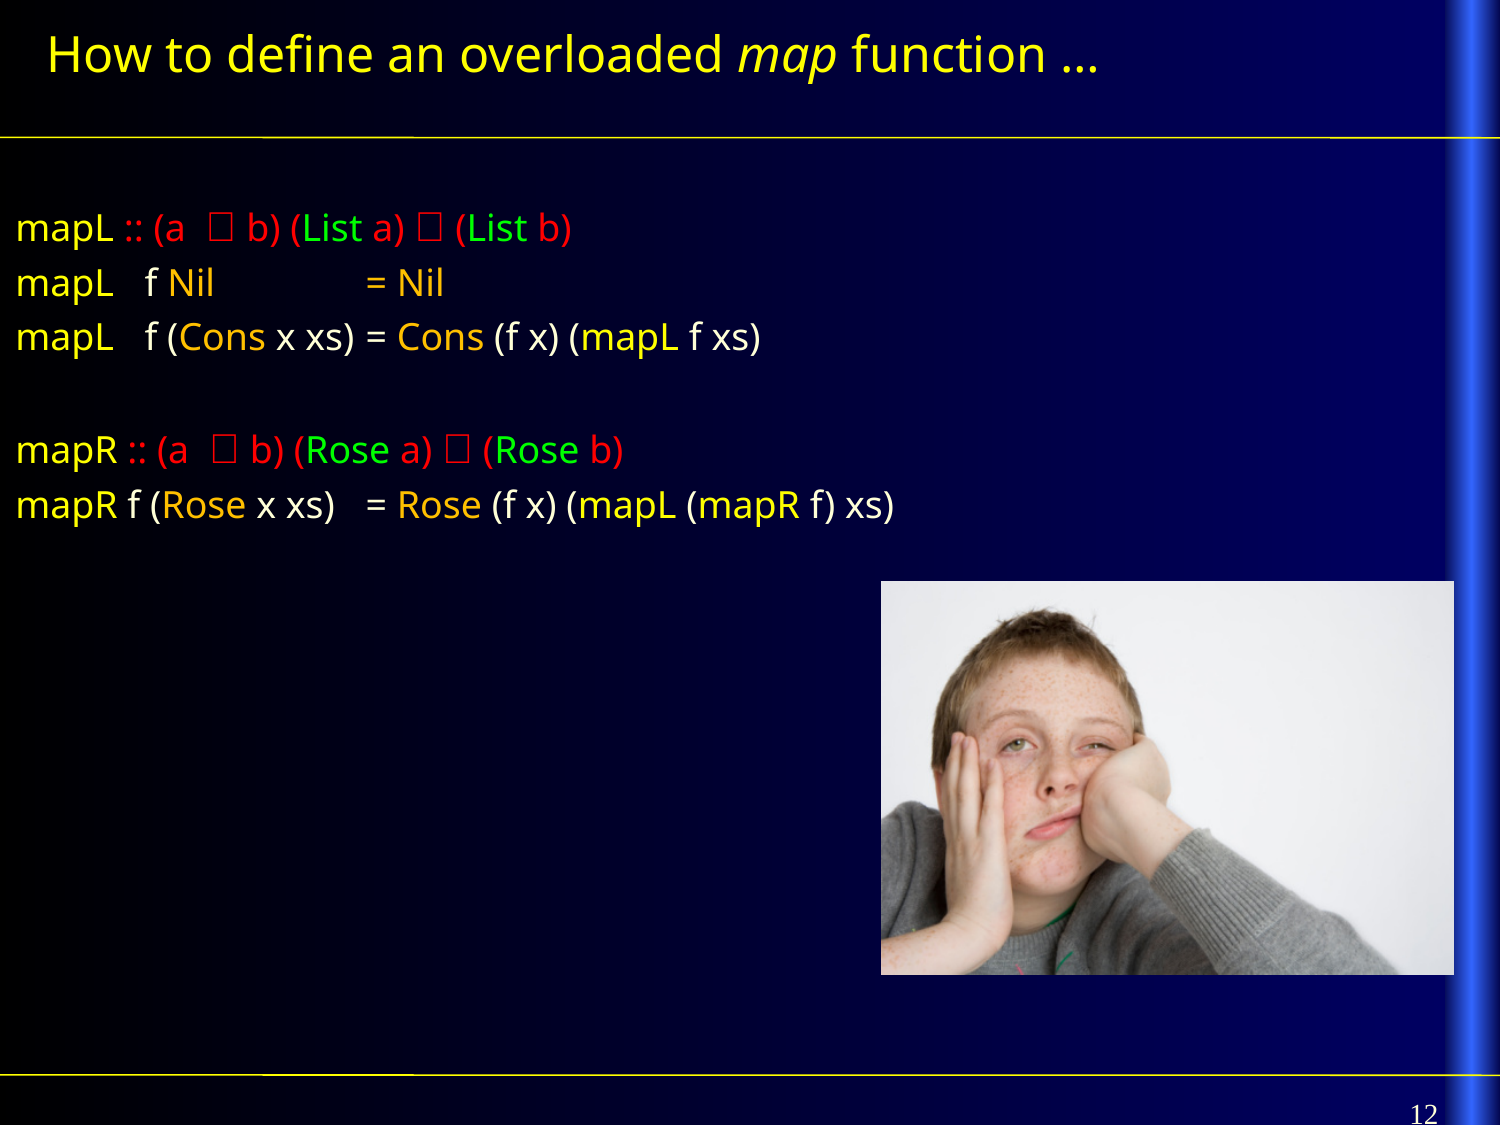

How to define an overloaded map function …
mapL :: (a  b) (List a)  (List b)
mapL	f Nil			= Nil
mapL	f (Cons x xs)	= Cons (f x) (mapL f xs)
mapR :: (a  b) (Rose a)  (Rose b)
mapR f (Rose x xs) 	= Rose (f x) (mapL (mapR f) xs)